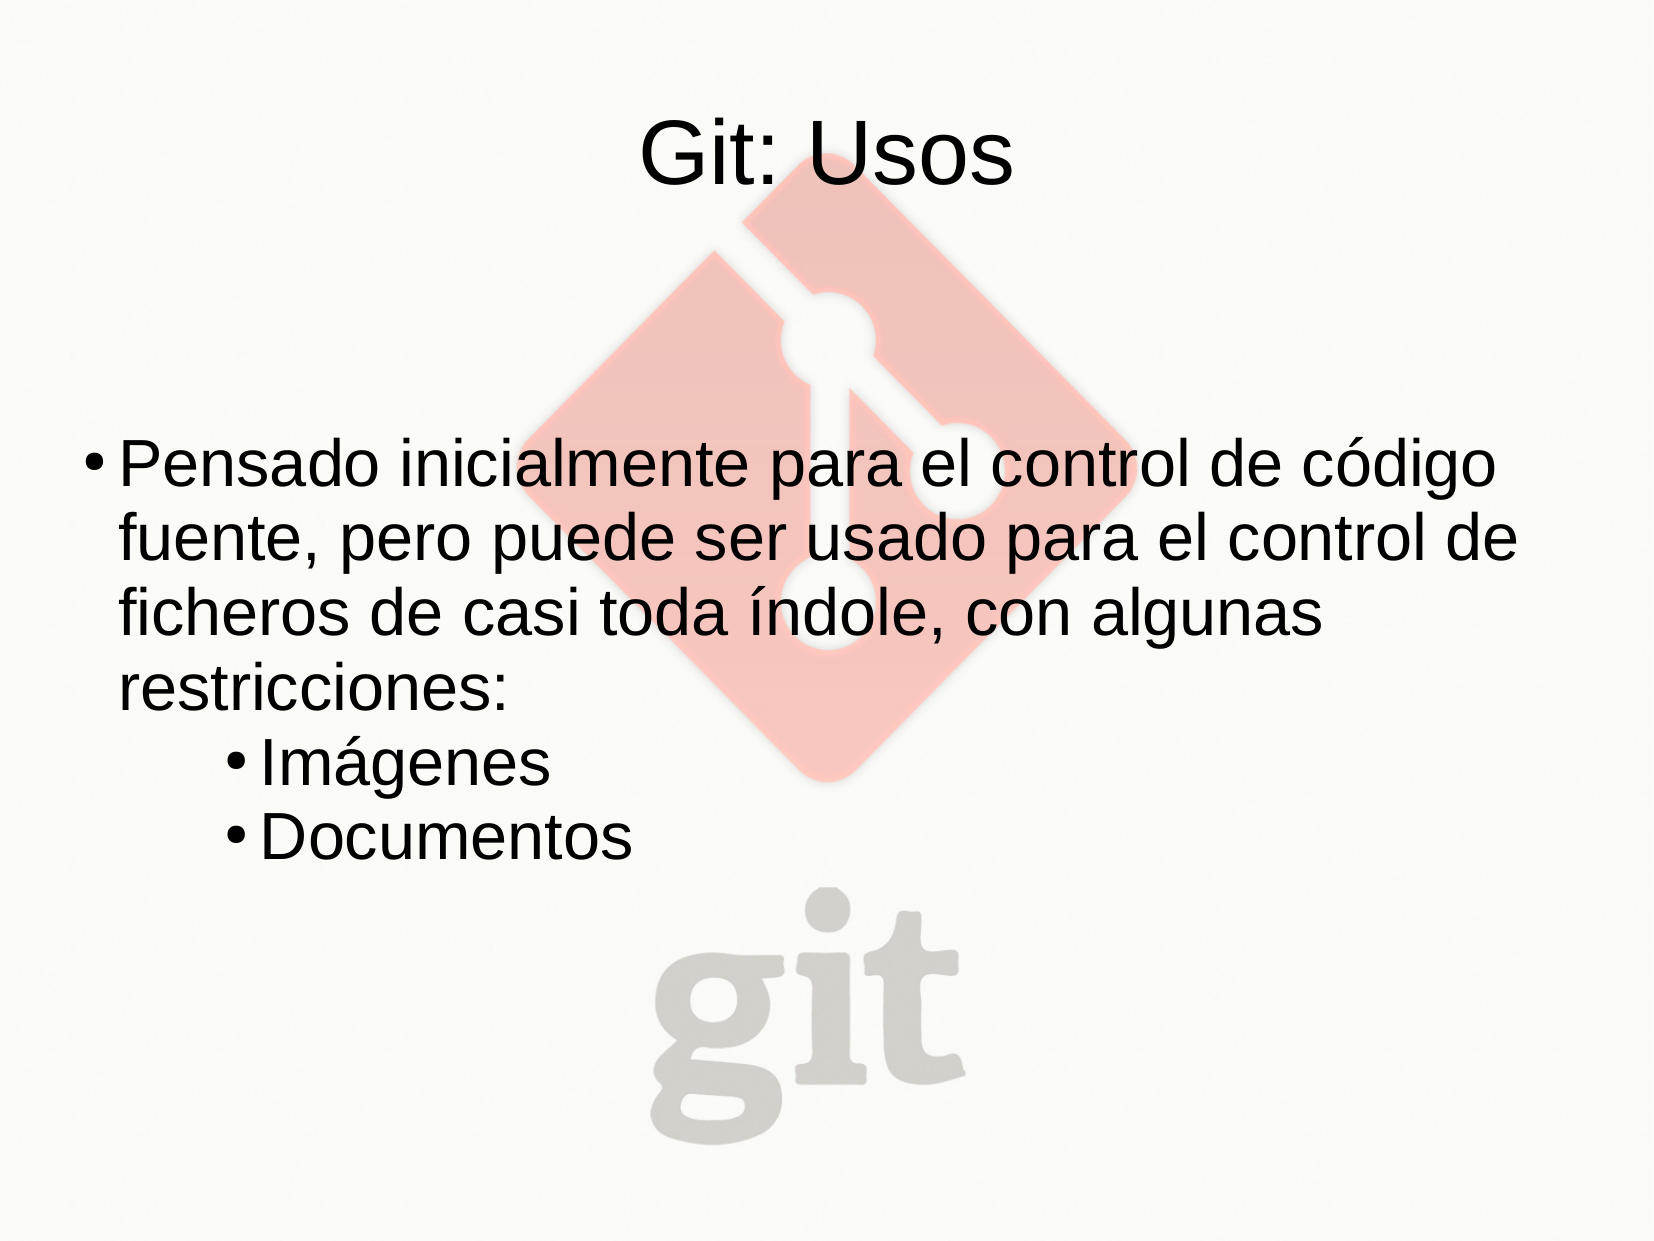

# Git: Usos
Pensado inicialmente para el control de código fuente, pero puede ser usado para el control de ficheros de casi toda índole, con algunas restricciones:
Imágenes
Documentos